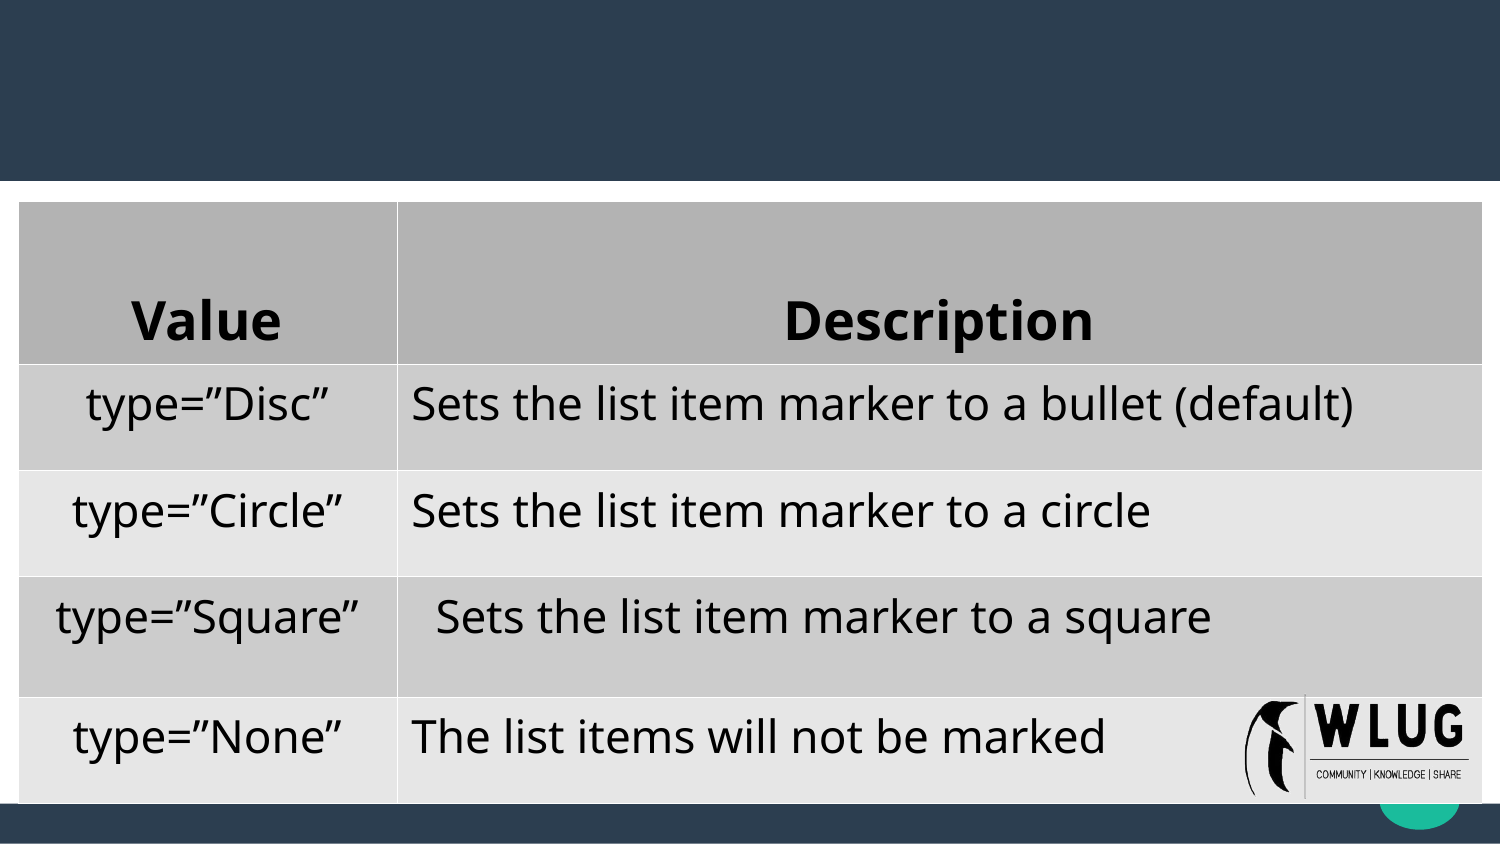

| Value | Description |
| --- | --- |
| type=”Disc” | Sets the list item marker to a bullet (default) |
| type=”Circle” | Sets the list item marker to a circle |
| type=”Square” | Sets the list item marker to a square |
| type=”None” | The list items will not be marked |